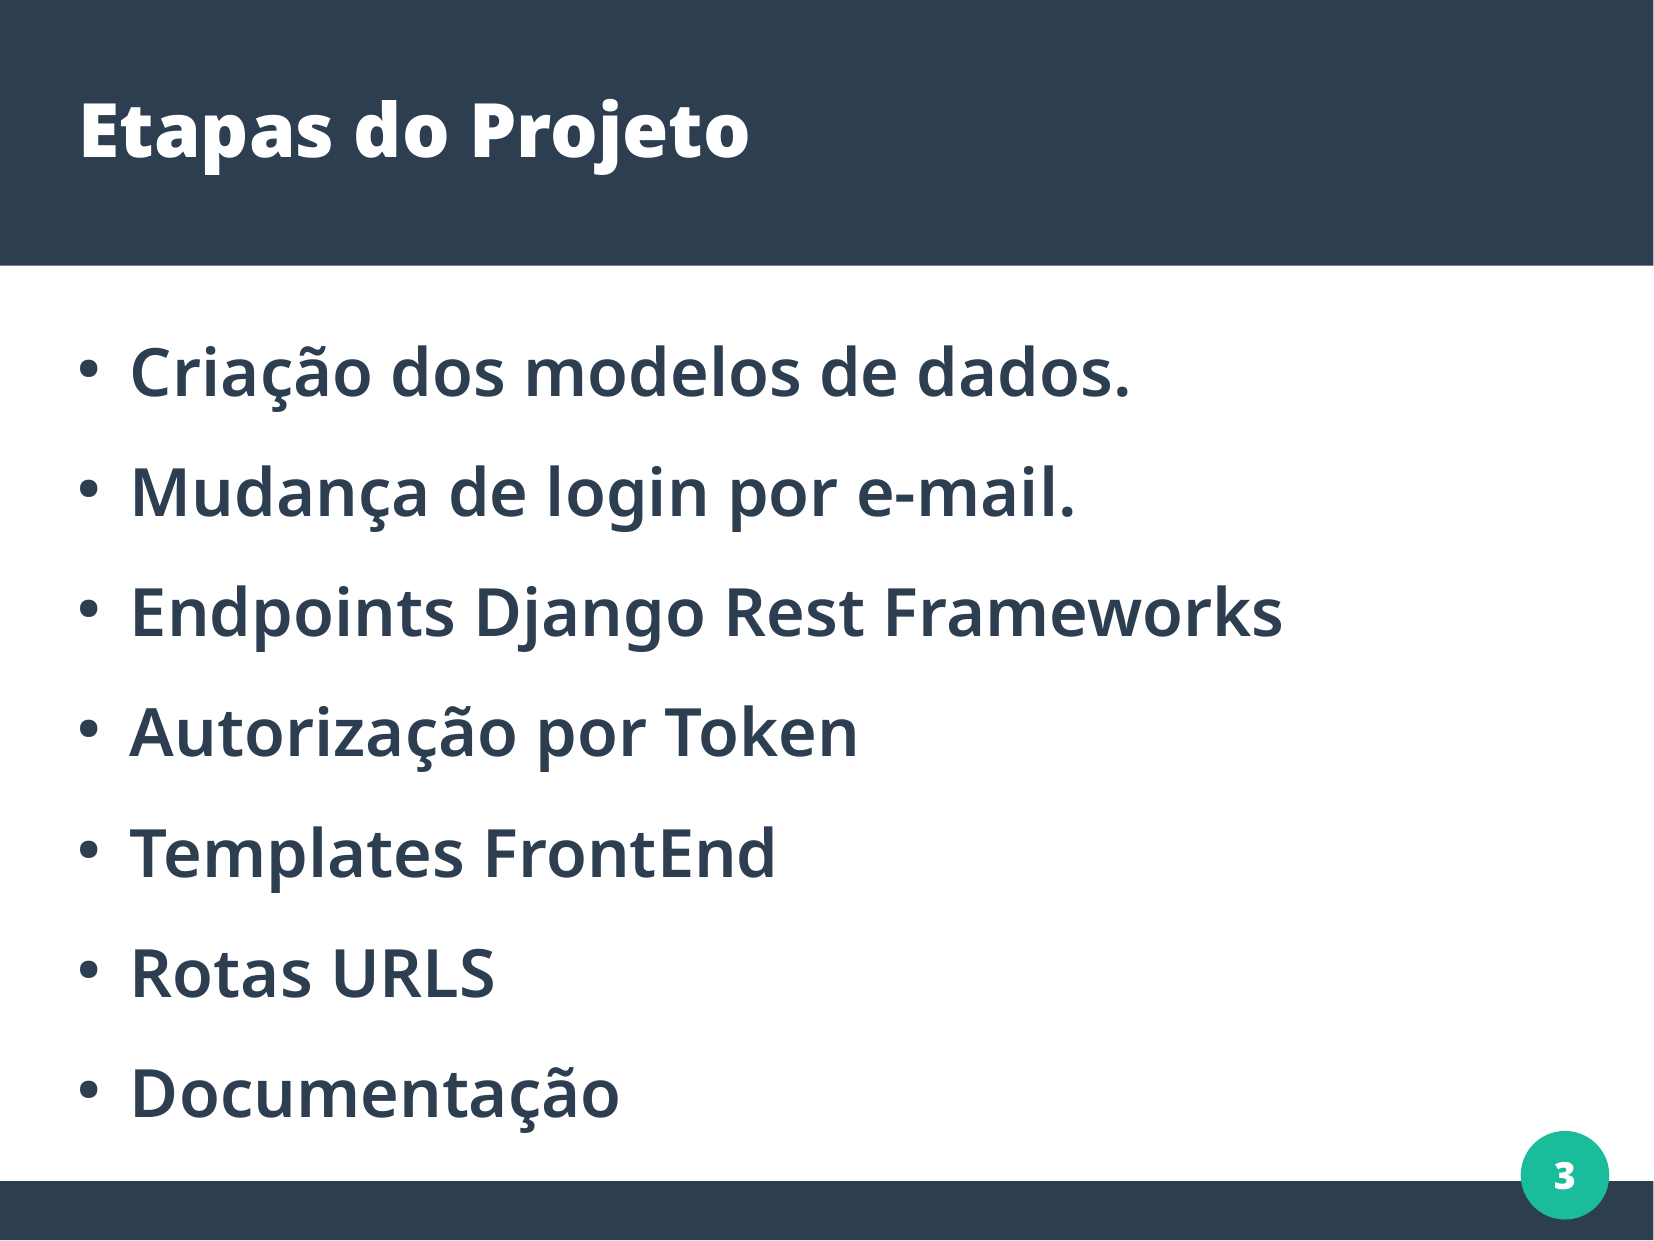

# Etapas do Projeto
Criação dos modelos de dados.
Mudança de login por e-mail.
Endpoints Django Rest Frameworks
Autorização por Token
Templates FrontEnd
Rotas URLS
Documentação
3